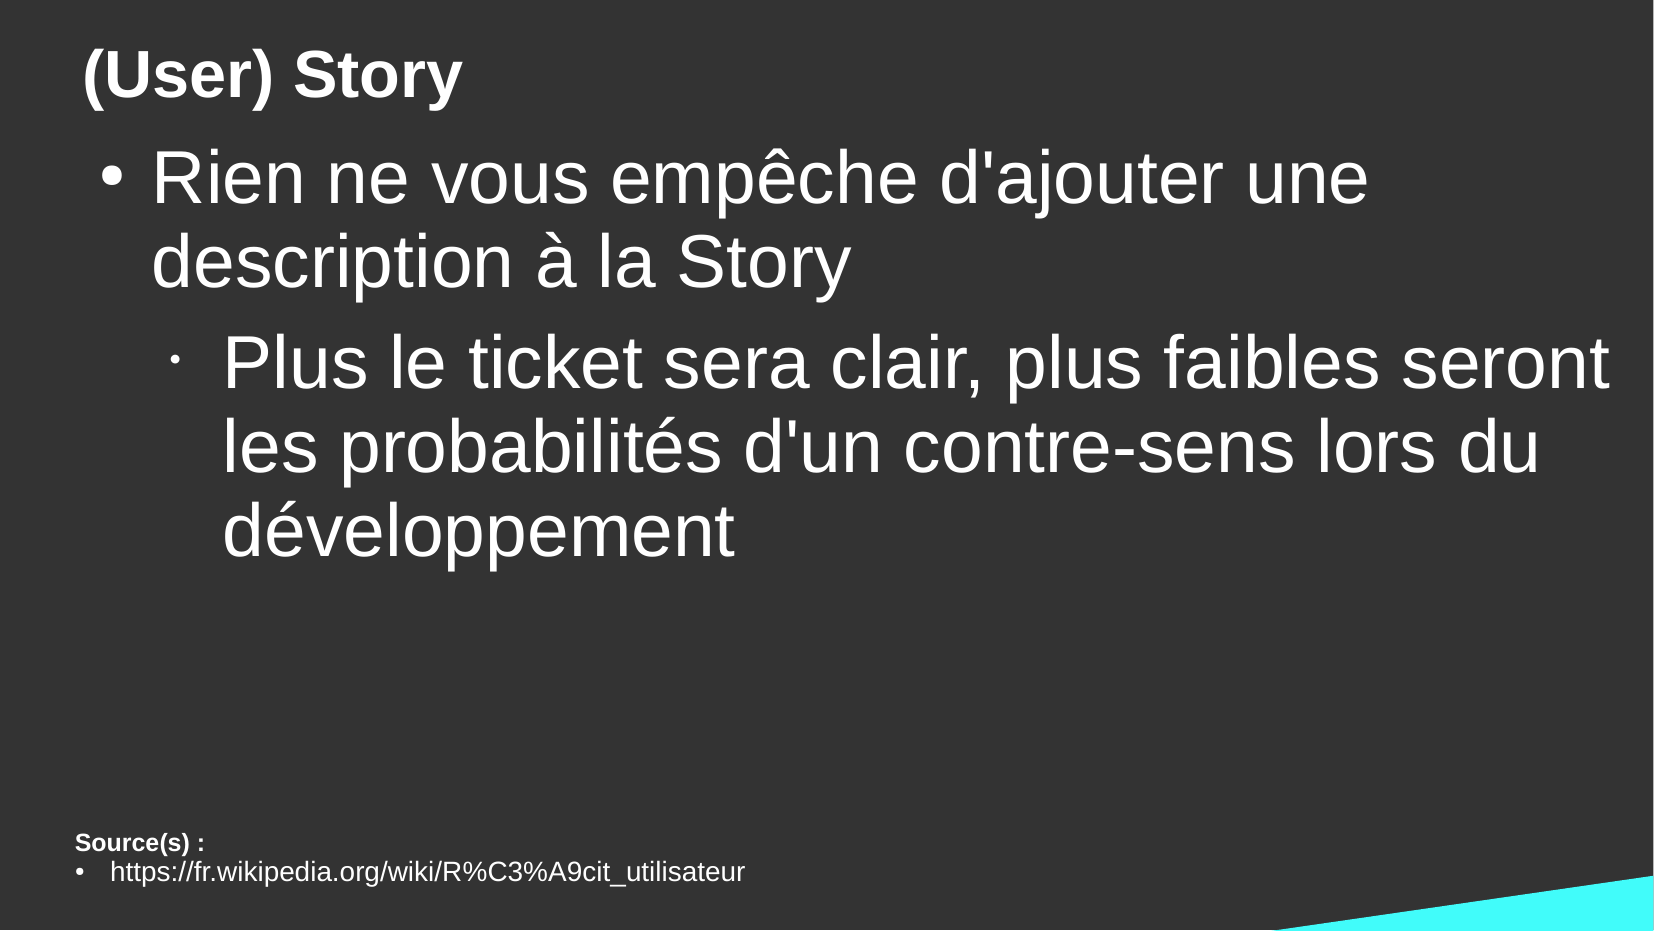

# (User) Story
Rien ne vous empêche d'ajouter une description à la Story
Plus le ticket sera clair, plus faibles seront les probabilités d'un contre-sens lors du développement
Source(s) :
https://fr.wikipedia.org/wiki/R%C3%A9cit_utilisateur